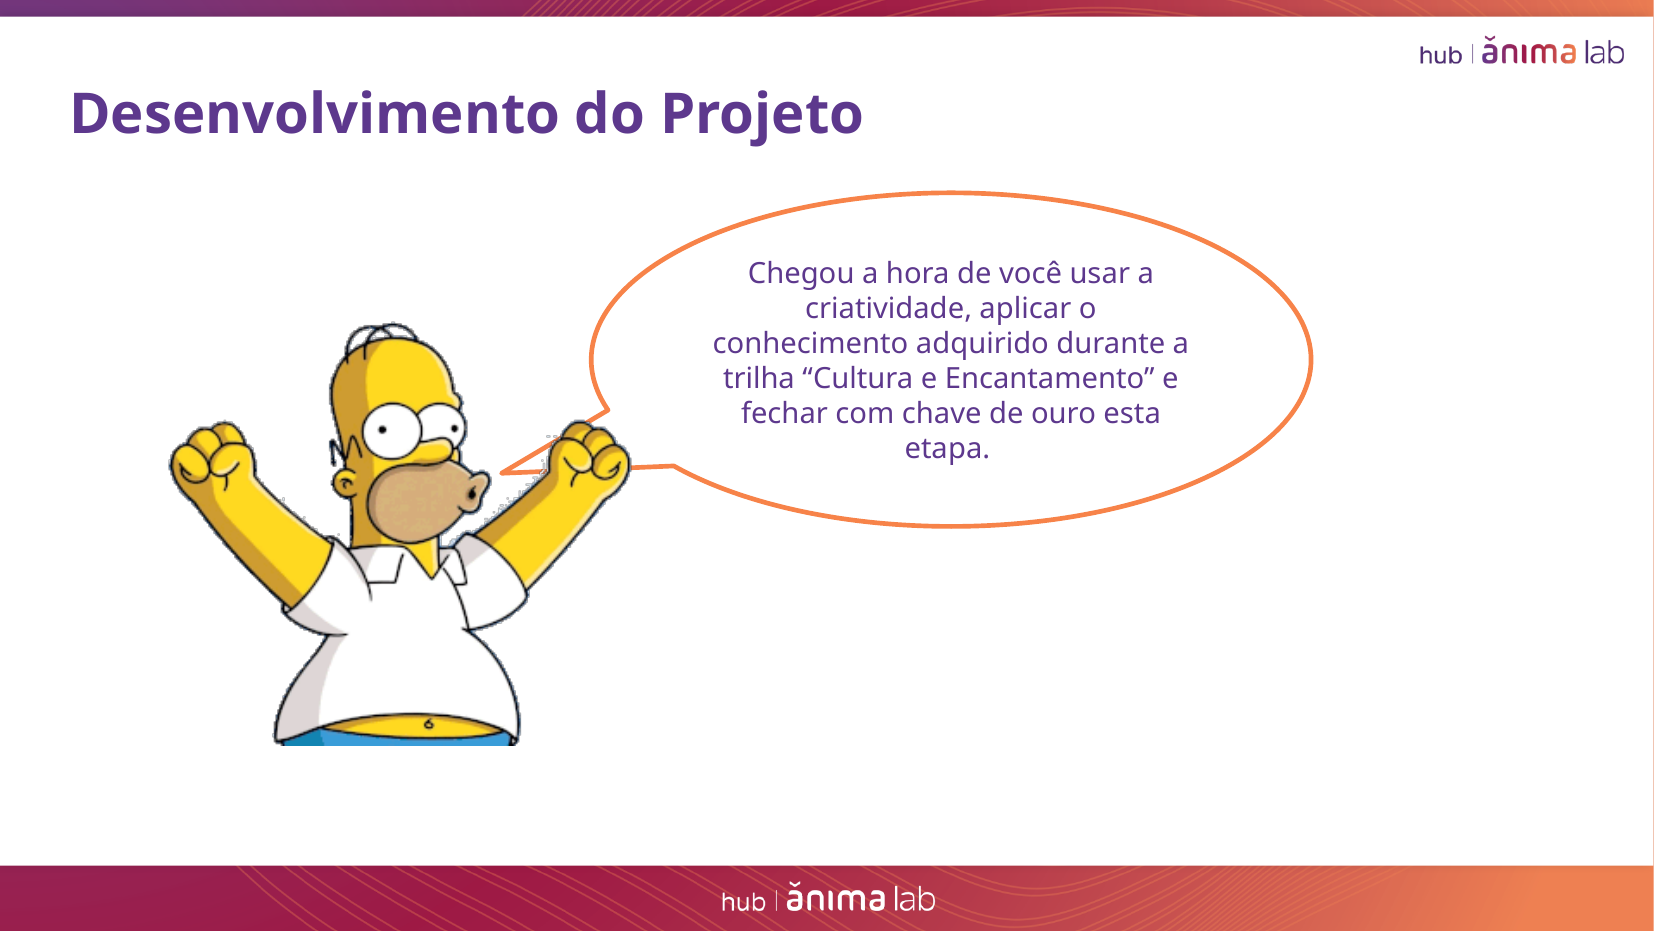

Desenvolvimento do Projeto
Chegou a hora de você usar a criatividade, aplicar o conhecimento adquirido durante a trilha “Cultura e Encantamento” e fechar com chave de ouro esta etapa.